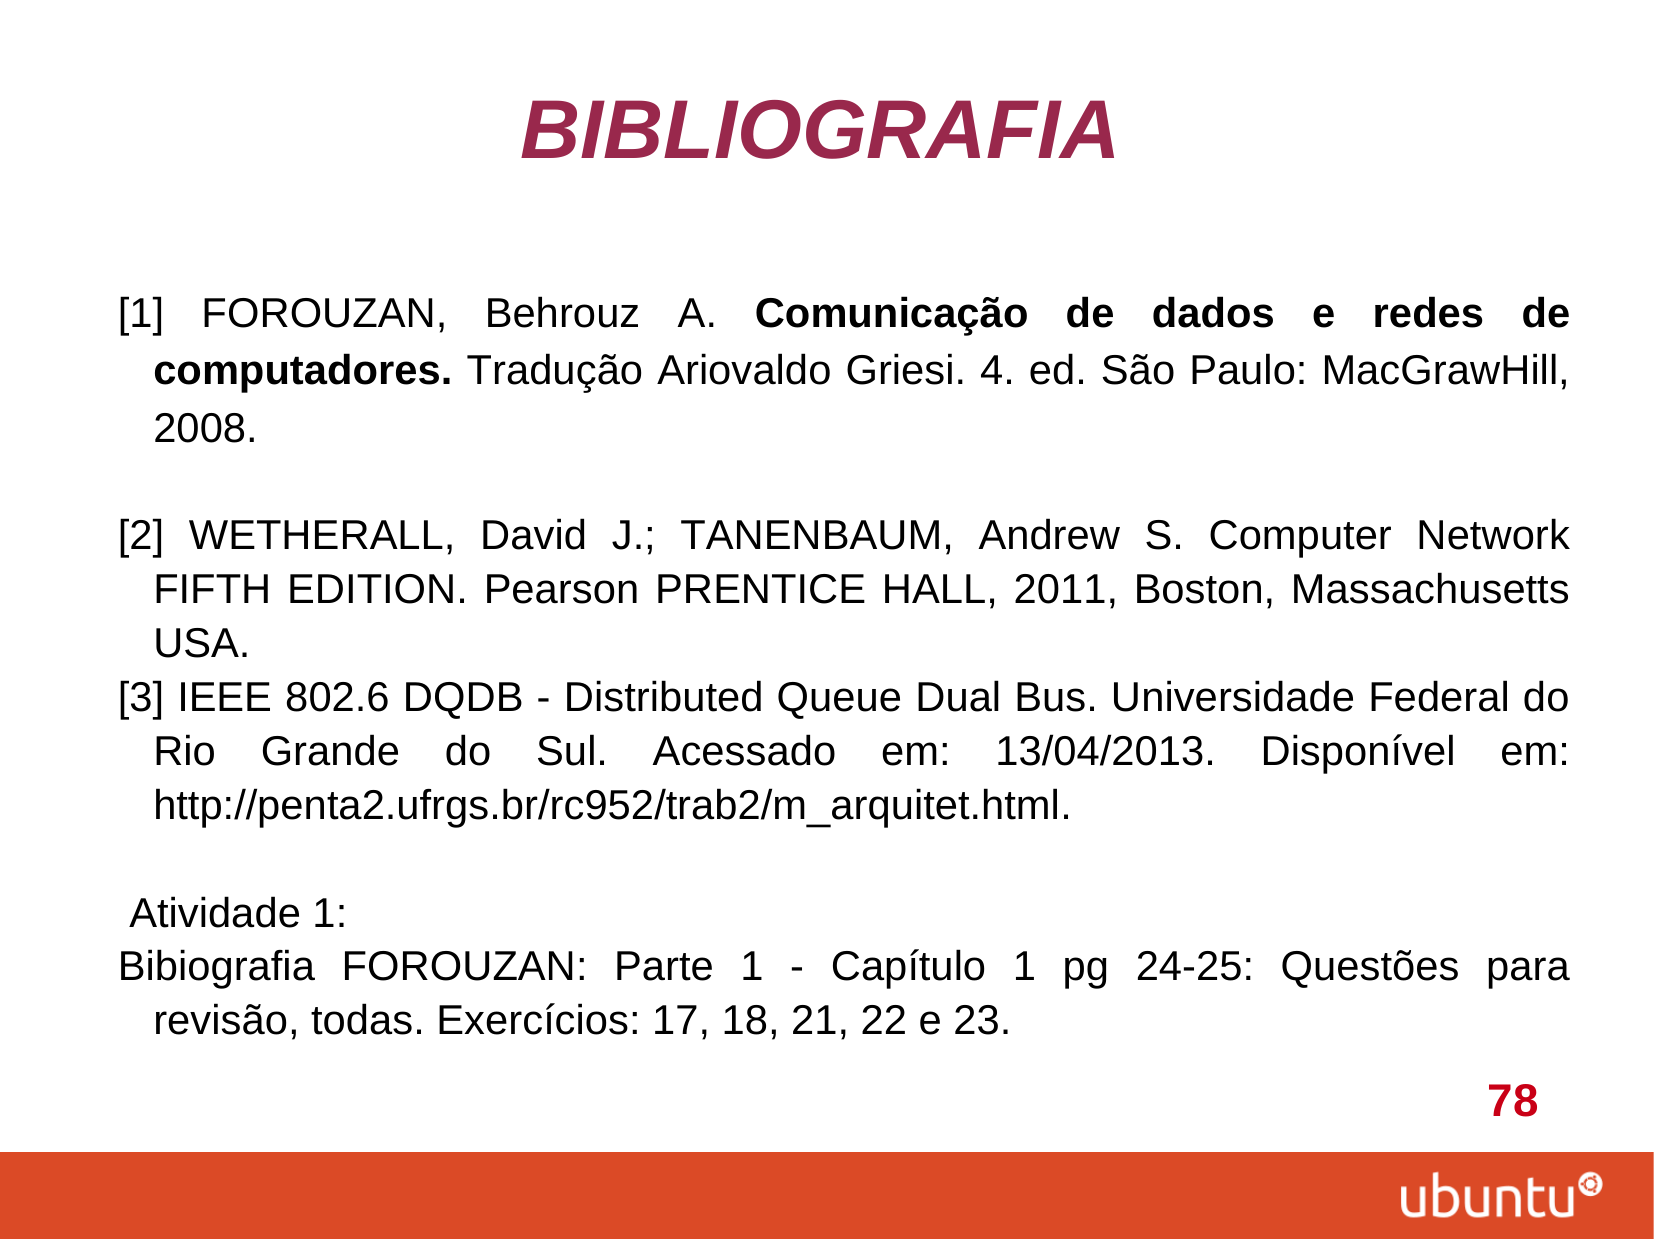

# BIBLIOGRAFIA
[1] FOROUZAN, Behrouz A. Comunicação de dados e redes de computadores. Tradução Ariovaldo Griesi. 4. ed. São Paulo: MacGrawHill, 2008.
[2] WETHERALL, David J.; TANENBAUM, Andrew S. Computer Network FIFTH EDITION. Pearson PRENTICE HALL, 2011, Boston, Massachusetts USA.
[3] IEEE 802.6 DQDB - Distributed Queue Dual Bus. Universidade Federal do Rio Grande do Sul. Acessado em: 13/04/2013. Disponível em: http://penta2.ufrgs.br/rc952/trab2/m_arquitet.html.
 Atividade 1:
Bibiografia FOROUZAN: Parte 1 - Capítulo 1 pg 24-25: Questões para revisão, todas. Exercícios: 17, 18, 21, 22 e 23.